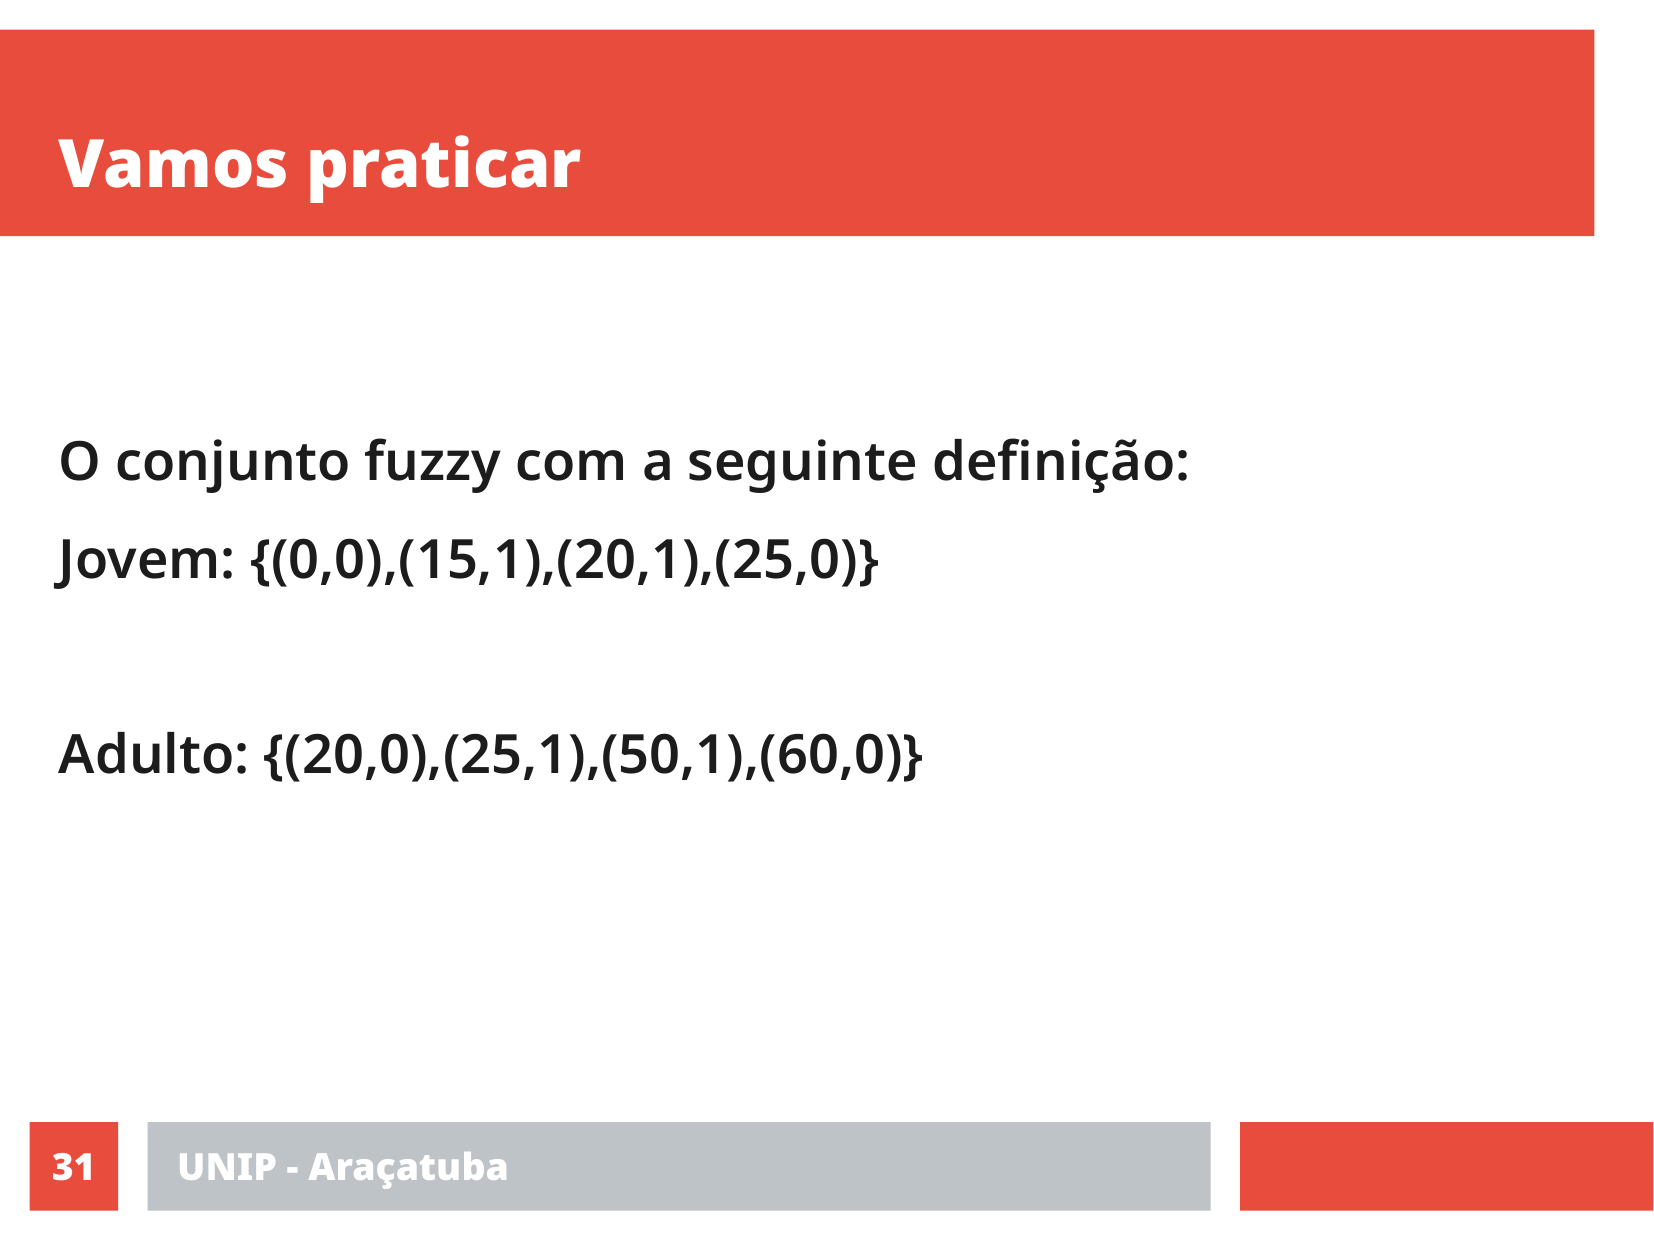

# Vamos praticar
O conjunto fuzzy com a seguinte definição:
Jovem: {(0,0),(15,1),(20,1),(25,0)}
Adulto: {(20,0),(25,1),(50,1),(60,0)}
31
UNIP - Araçatuba